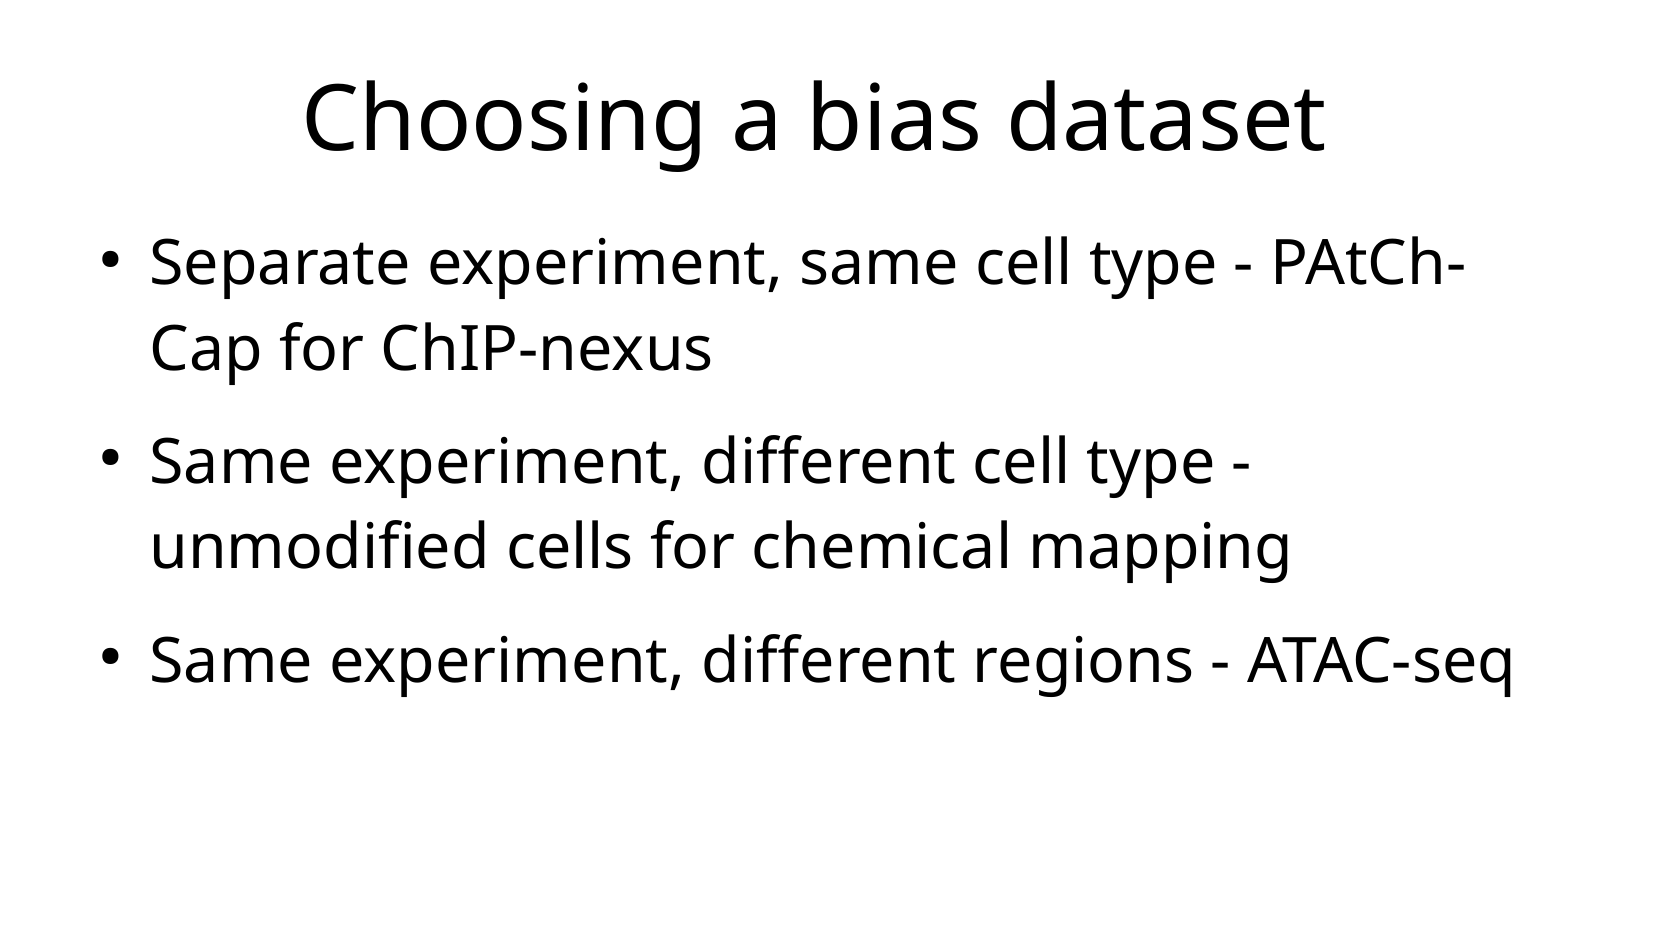

# Choosing a bias dataset
Separate experiment, same cell type - PAtCh-Cap for ChIP-nexus
Same experiment, different cell type - unmodified cells for chemical mapping
Same experiment, different regions - ATAC-seq